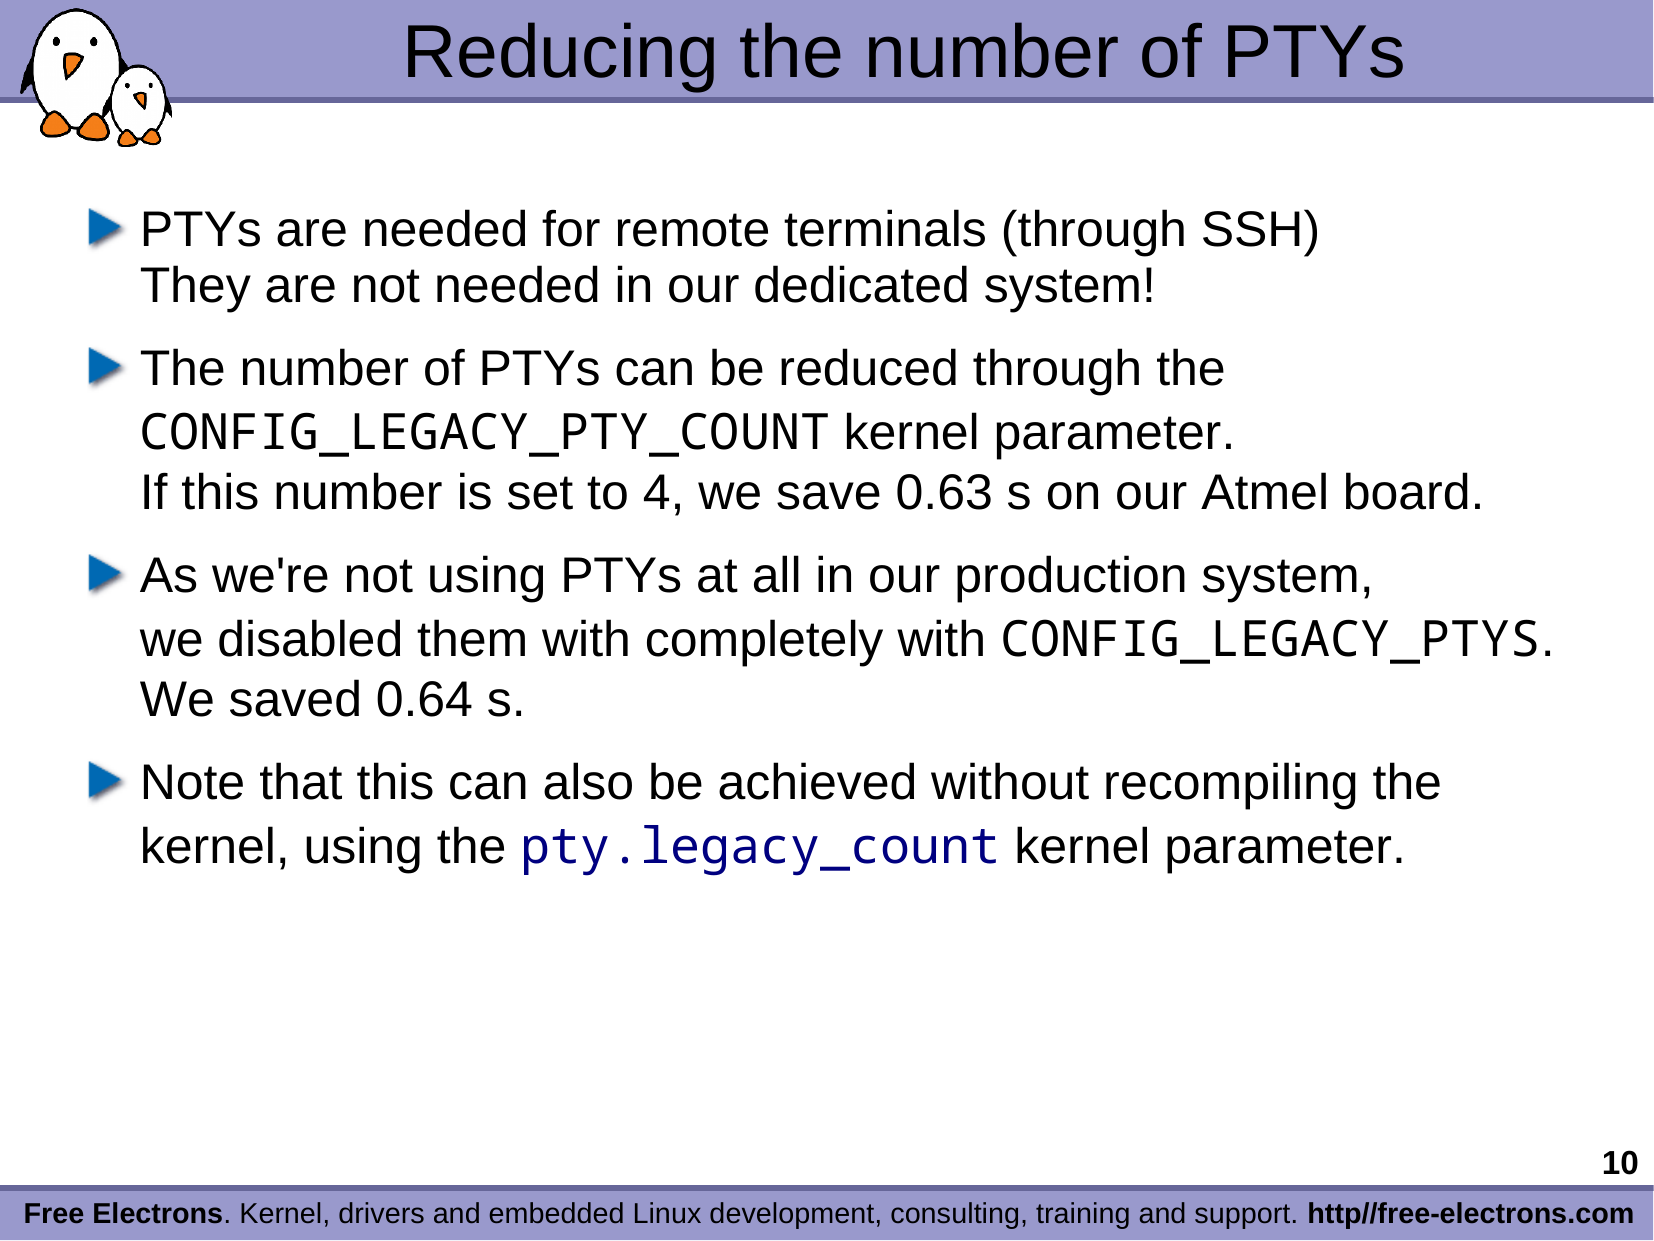

# Reducing the number of PTYs
PTYs are needed for remote terminals (through SSH)
They are not needed in our dedicated system!
The number of PTYs can be reduced through the CONFIG_LEGACY_PTY_COUNT kernel parameter.
If this number is set to 4, we save 0.63 s on our Atmel board.
As we're not using PTYs at all in our production system,
we disabled them with completely with CONFIG_LEGACY_PTYS. We saved 0.64 s.
Note that this can also be achieved without recompiling the kernel, using the pty.legacy_count kernel parameter.